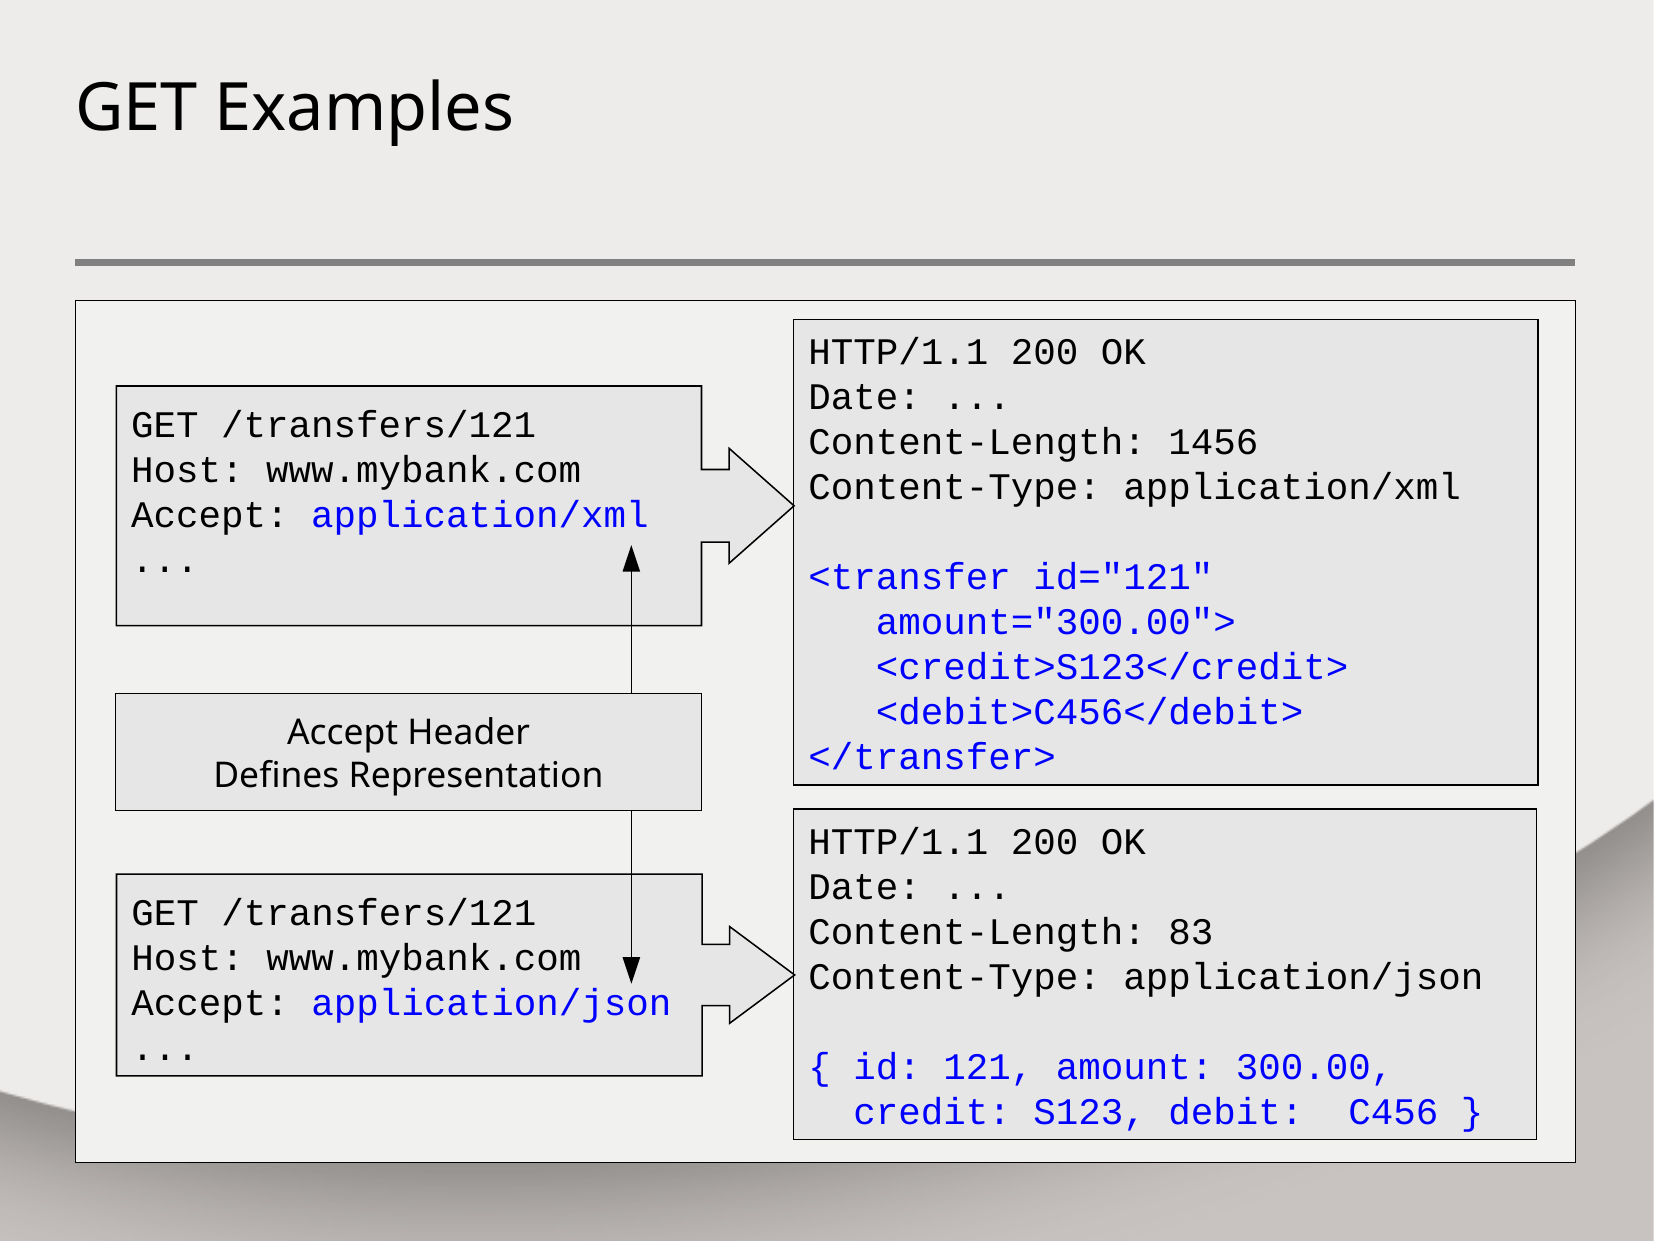

# GET Examples
HTTP/1.1 200 OK
Date: ...
Content-Length: 1456
Content-Type: application/xml
<transfer id="121"
 amount="300.00">
 <credit>S123</credit>
 <debit>C456</debit>
</transfer>
GET /transfers/121
Host: www.mybank.com
Accept: application/xml
...
Accept Header
Defines Representation
HTTP/1.1 200 OK
Date: ...
Content-Length: 83
Content-Type: application/json
{ id: 121, amount: 300.00,
 credit: S123, debit: C456 }
GET /transfers/121
Host: www.mybank.com
Accept: application/json
...